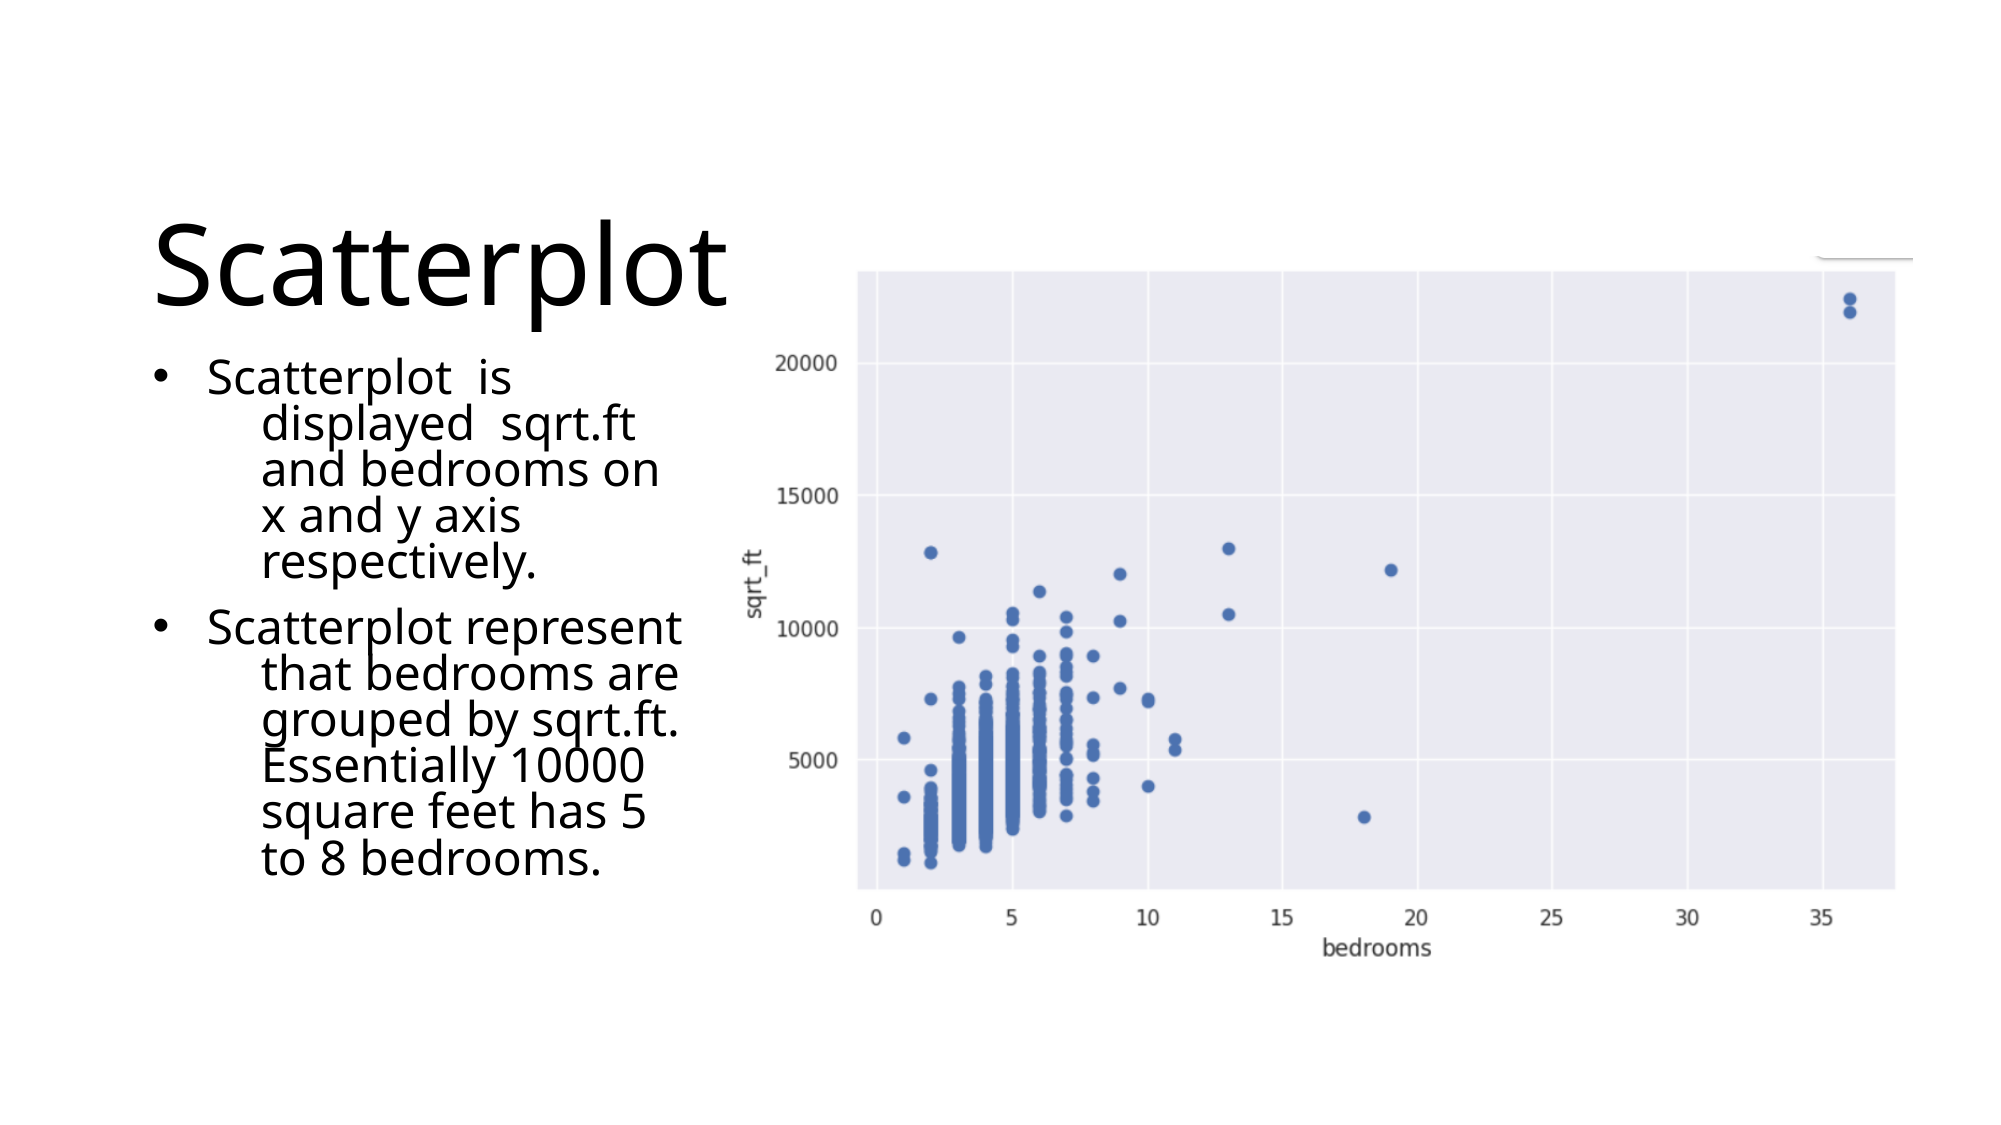

# Scatterplot
Scatterplot is displayed sqrt.ft and bedrooms on x and y axis respectively.
Scatterplot represent that bedrooms are grouped by sqrt.ft. Essentially 10000 square feet has 5 to 8 bedrooms.